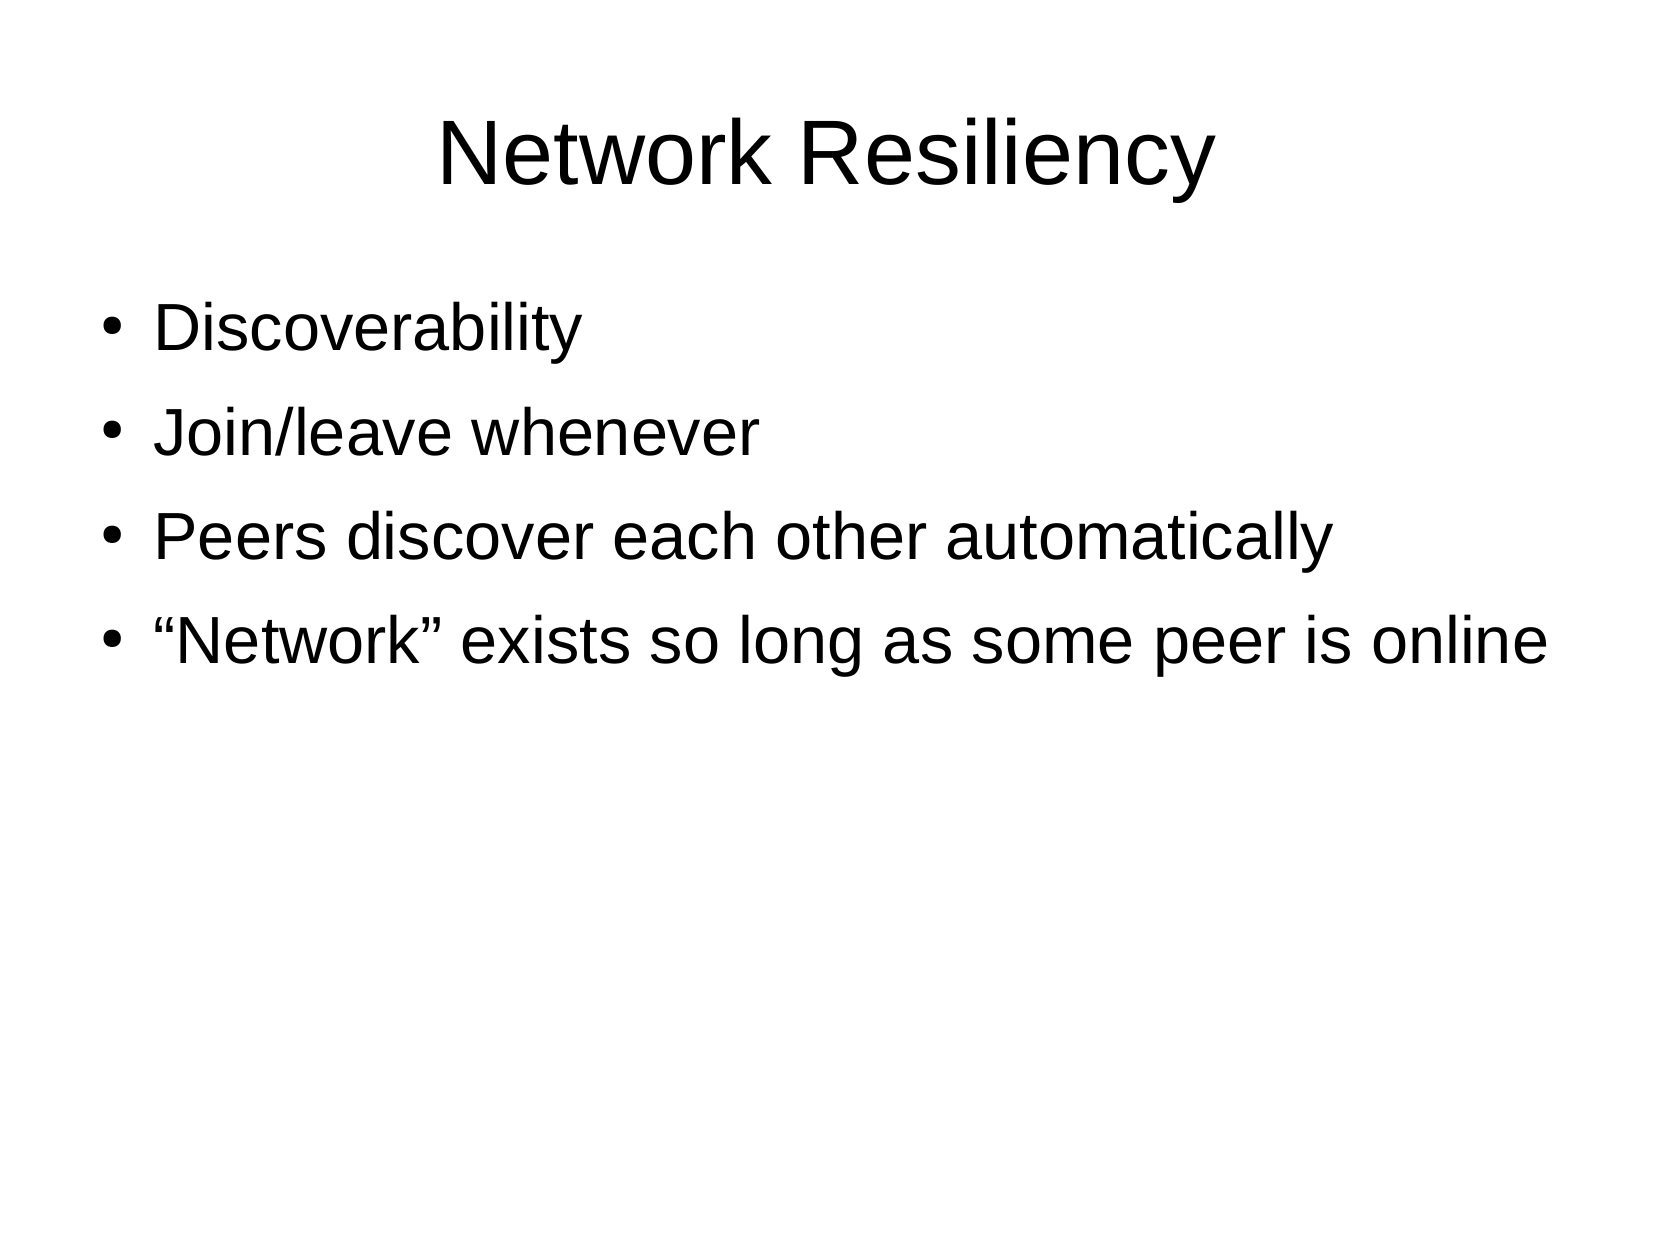

# Network Resiliency
Discoverability
Join/leave whenever
Peers discover each other automatically
“Network” exists so long as some peer is online